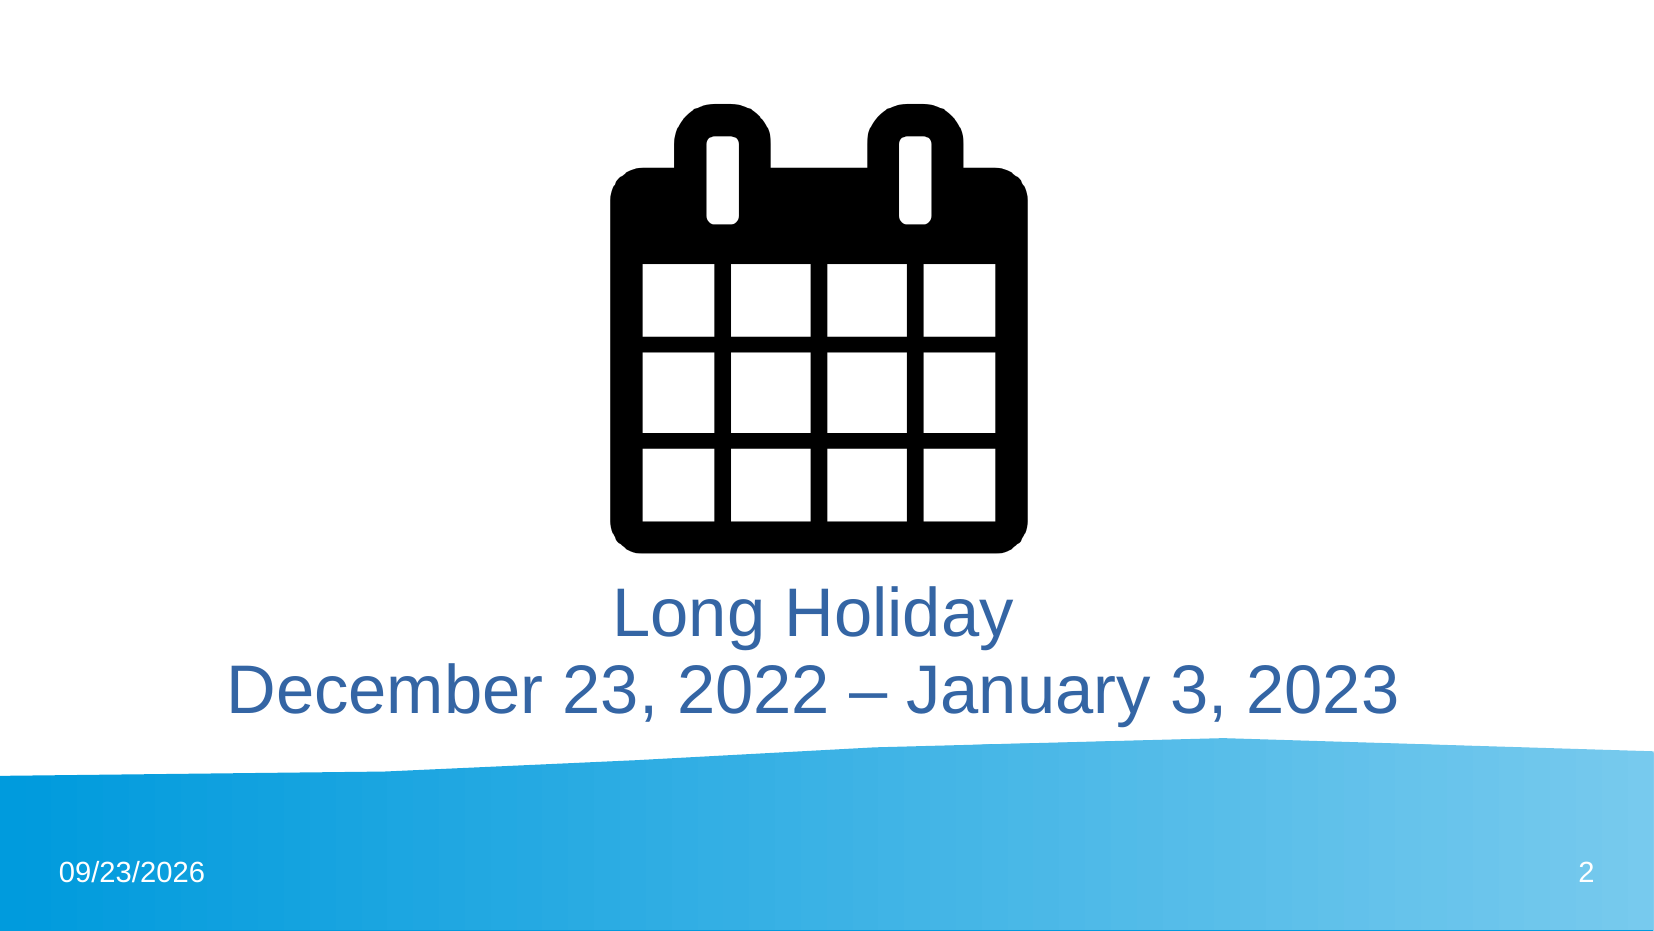

# Long Holiday December 23, 2022 – January 3, 2023